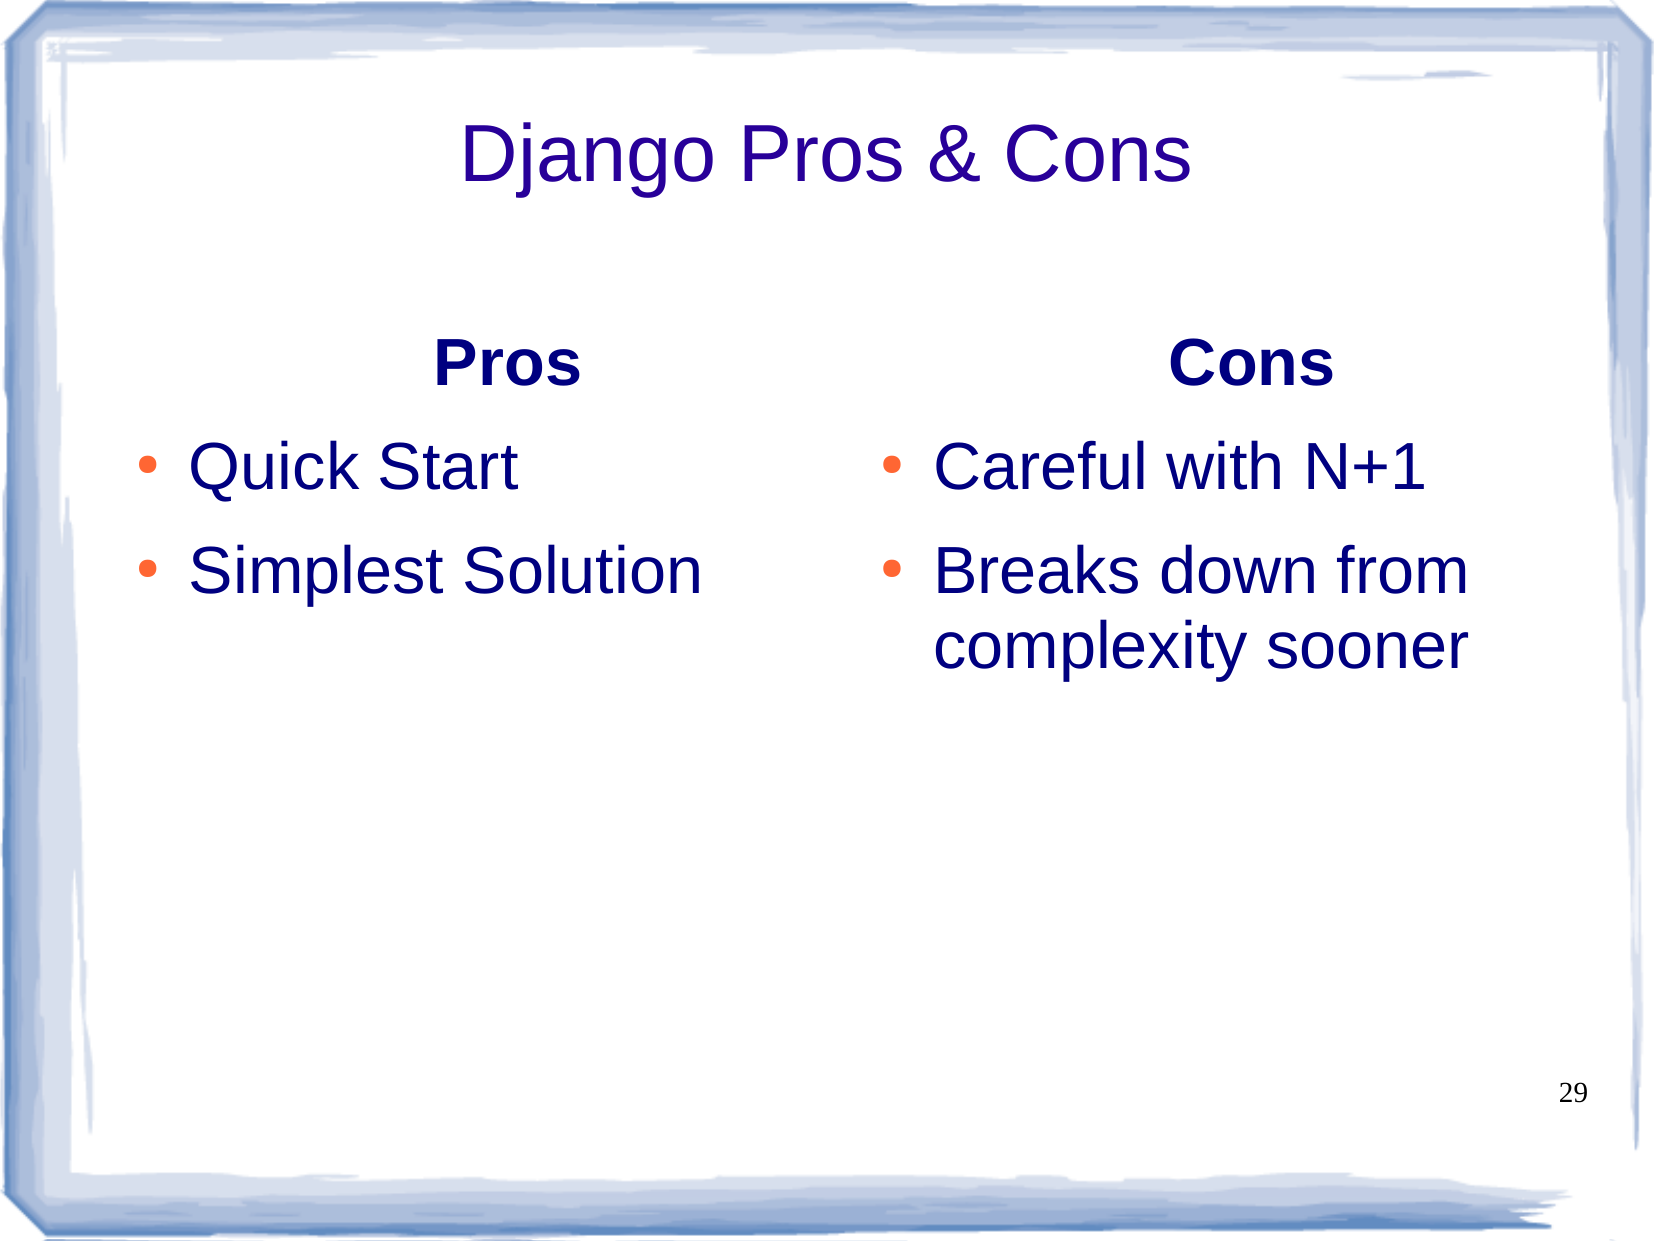

# Django Pros & Cons
Pros
Quick Start
Simplest Solution
Cons
Careful with N+1
Breaks down from complexity sooner
29